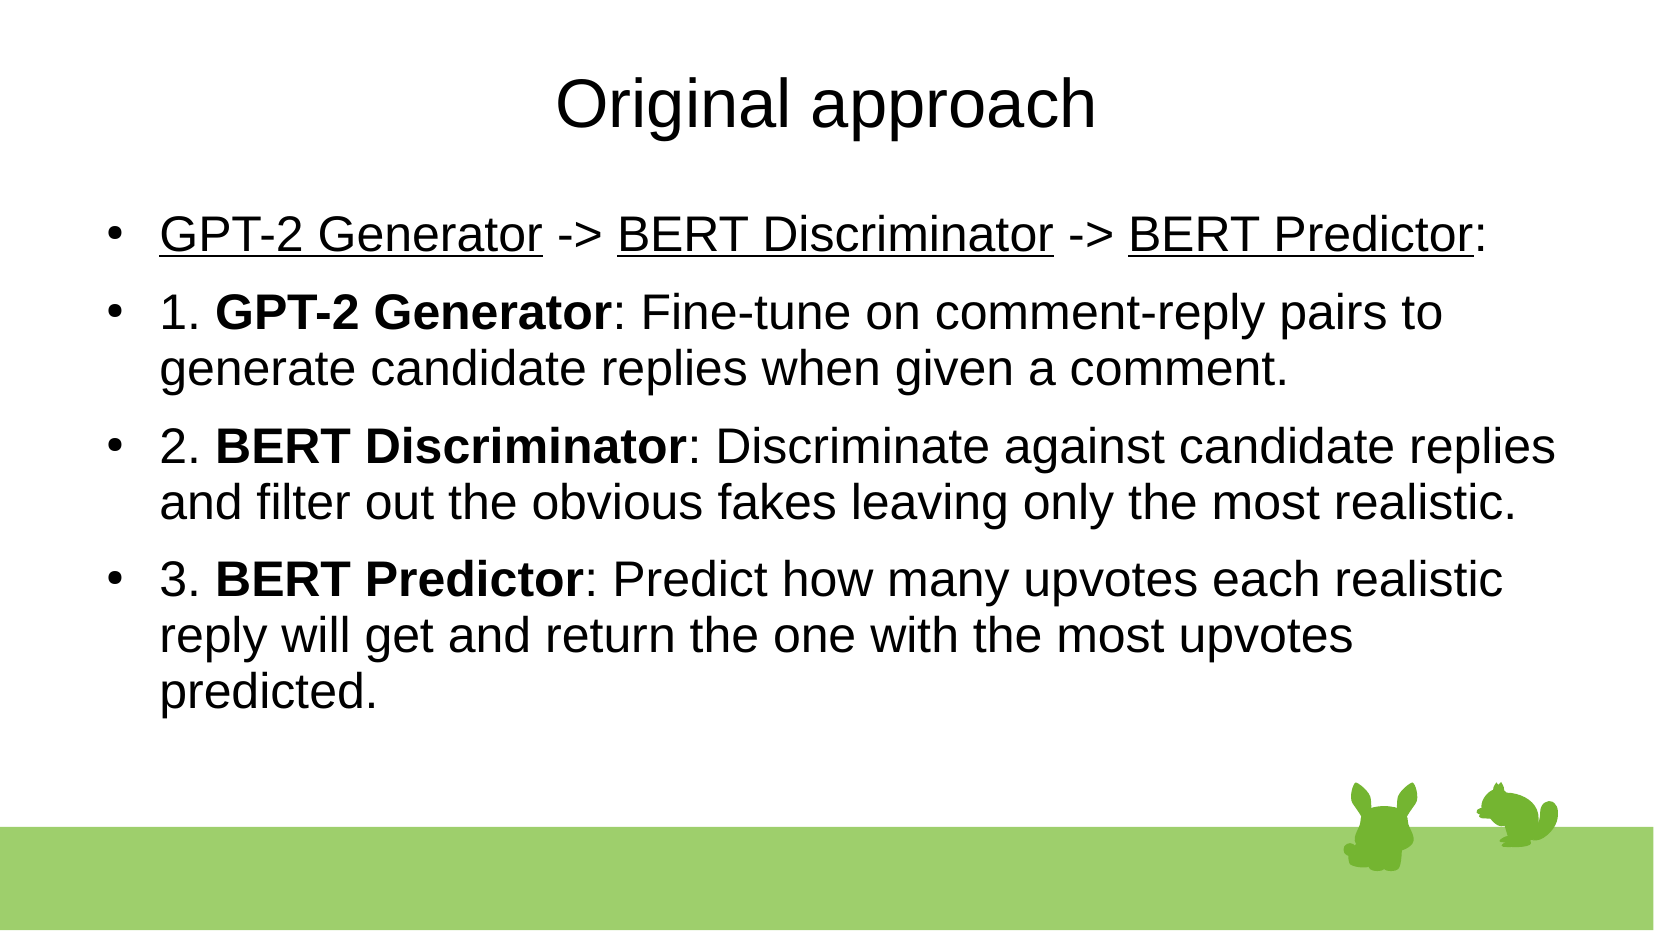

# Original approach
GPT-2 Generator -> BERT Discriminator -> BERT Predictor:
1. GPT-2 Generator: Fine-tune on comment-reply pairs to generate candidate replies when given a comment.
2. BERT Discriminator: Discriminate against candidate replies and filter out the obvious fakes leaving only the most realistic.
3. BERT Predictor: Predict how many upvotes each realistic reply will get and return the one with the most upvotes predicted.